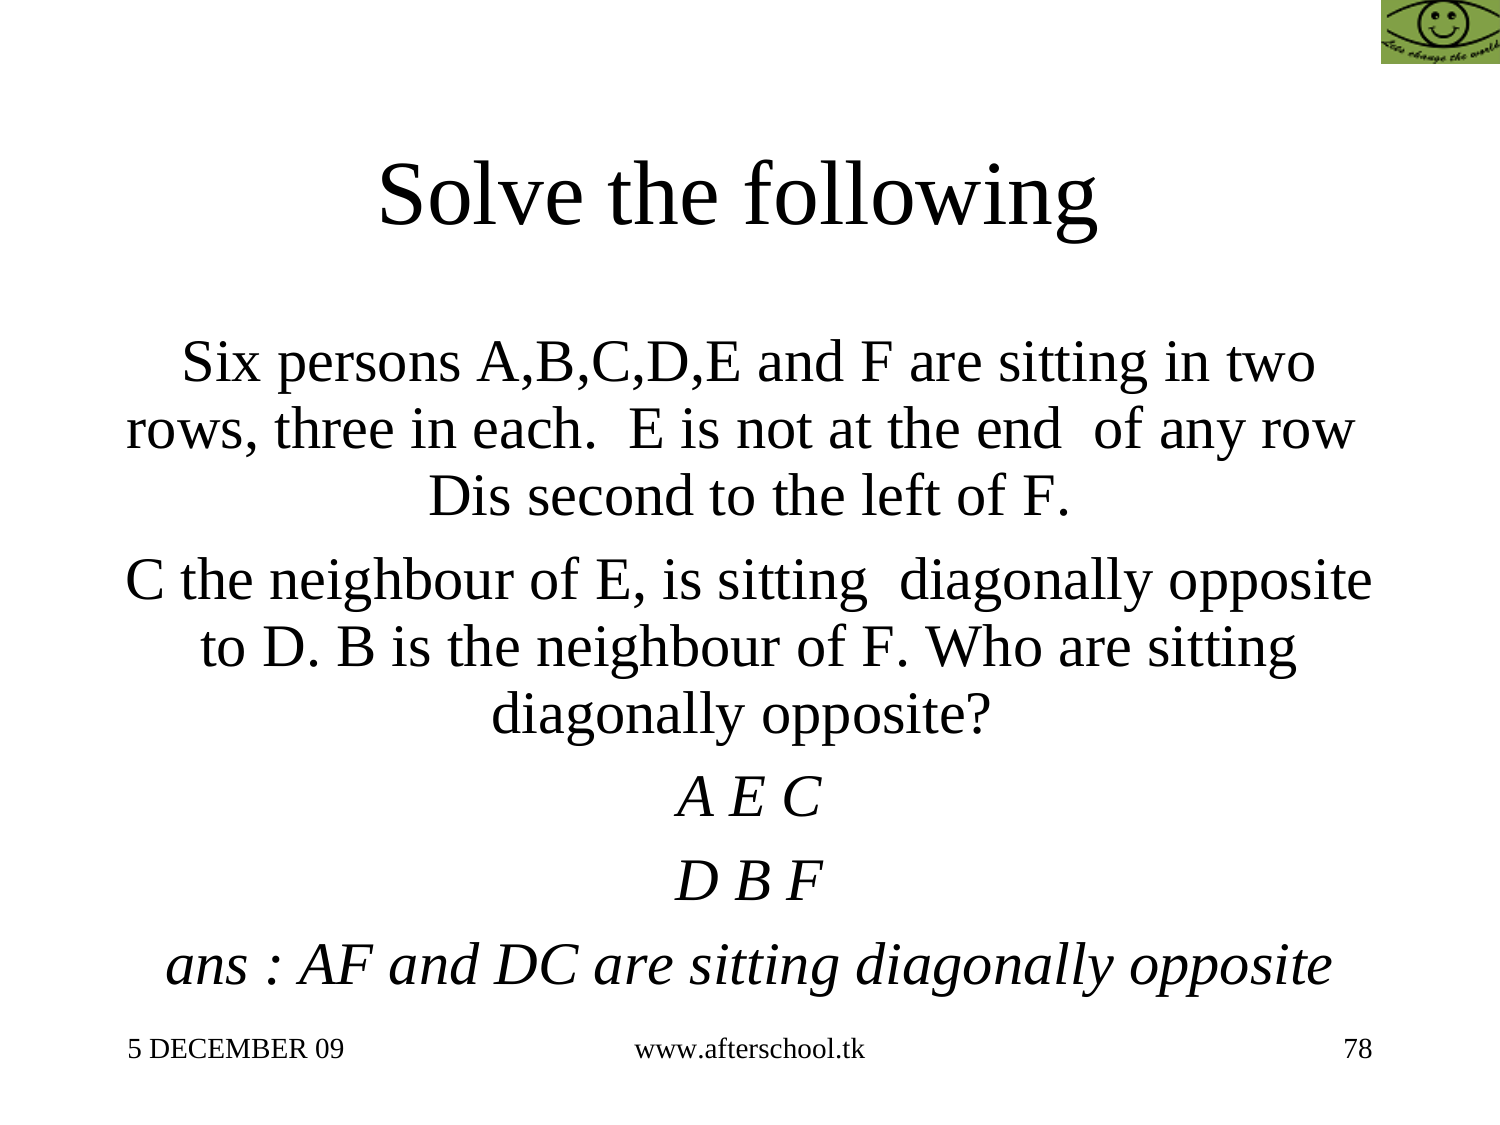

# Solve the following
Six persons A,B,C,D,E and F are sitting in two rows, three in each. E is not at the end of any row Dis second to the left of F.
C the neighbour of E, is sitting diagonally opposite to D. B is the neighbour of F. Who are sitting diagonally opposite?
 A E C
 D B F
ans : AF and DC are sitting diagonally opposite
MFI Seminar Jain PG College
AFTERSCHOOOL centre for social entrepreneurship
78